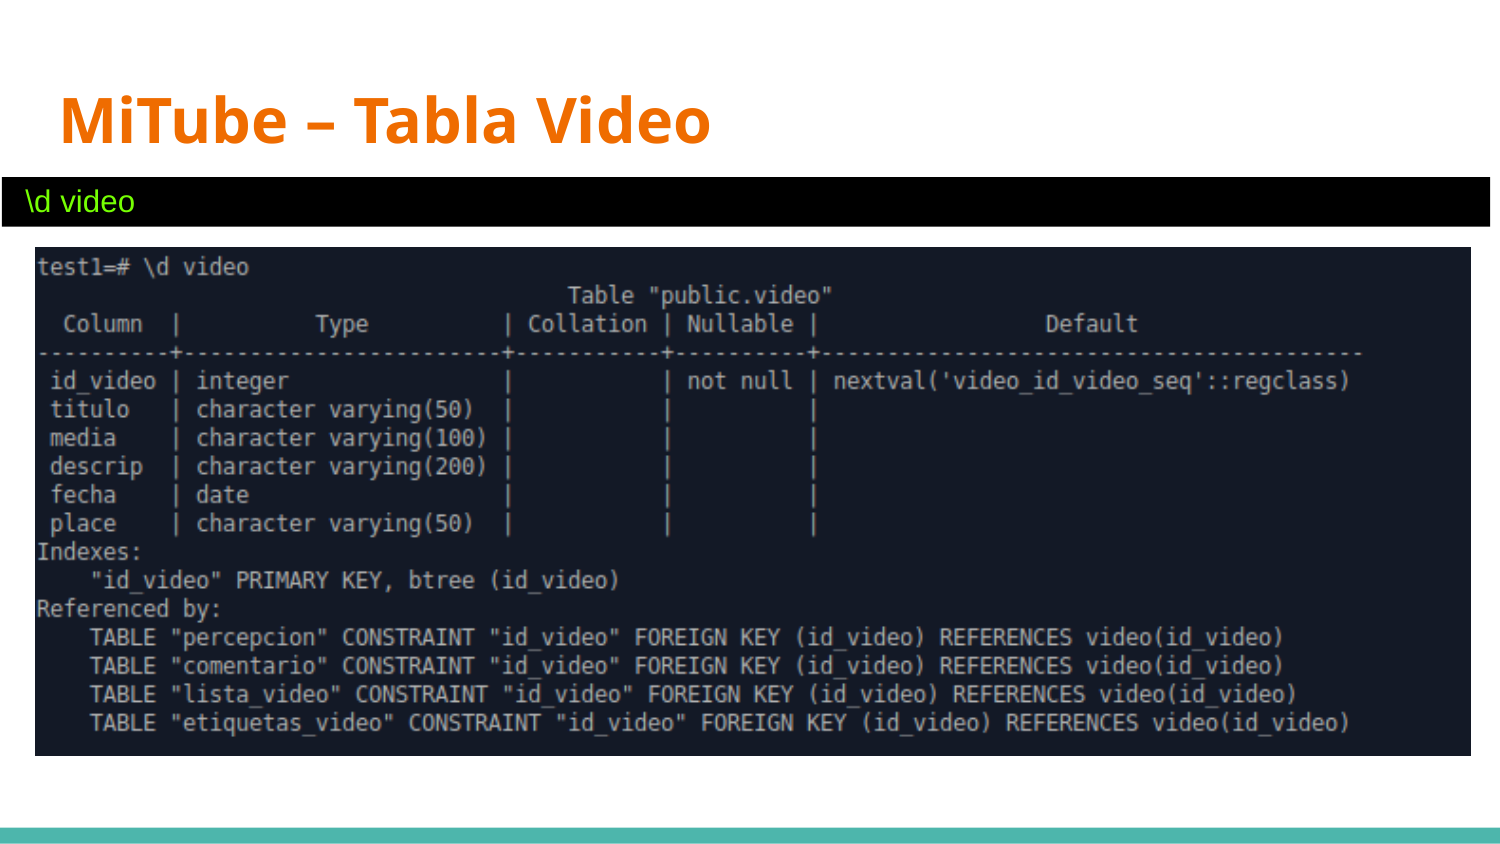

# MiTube – Tabla Video
 \d video